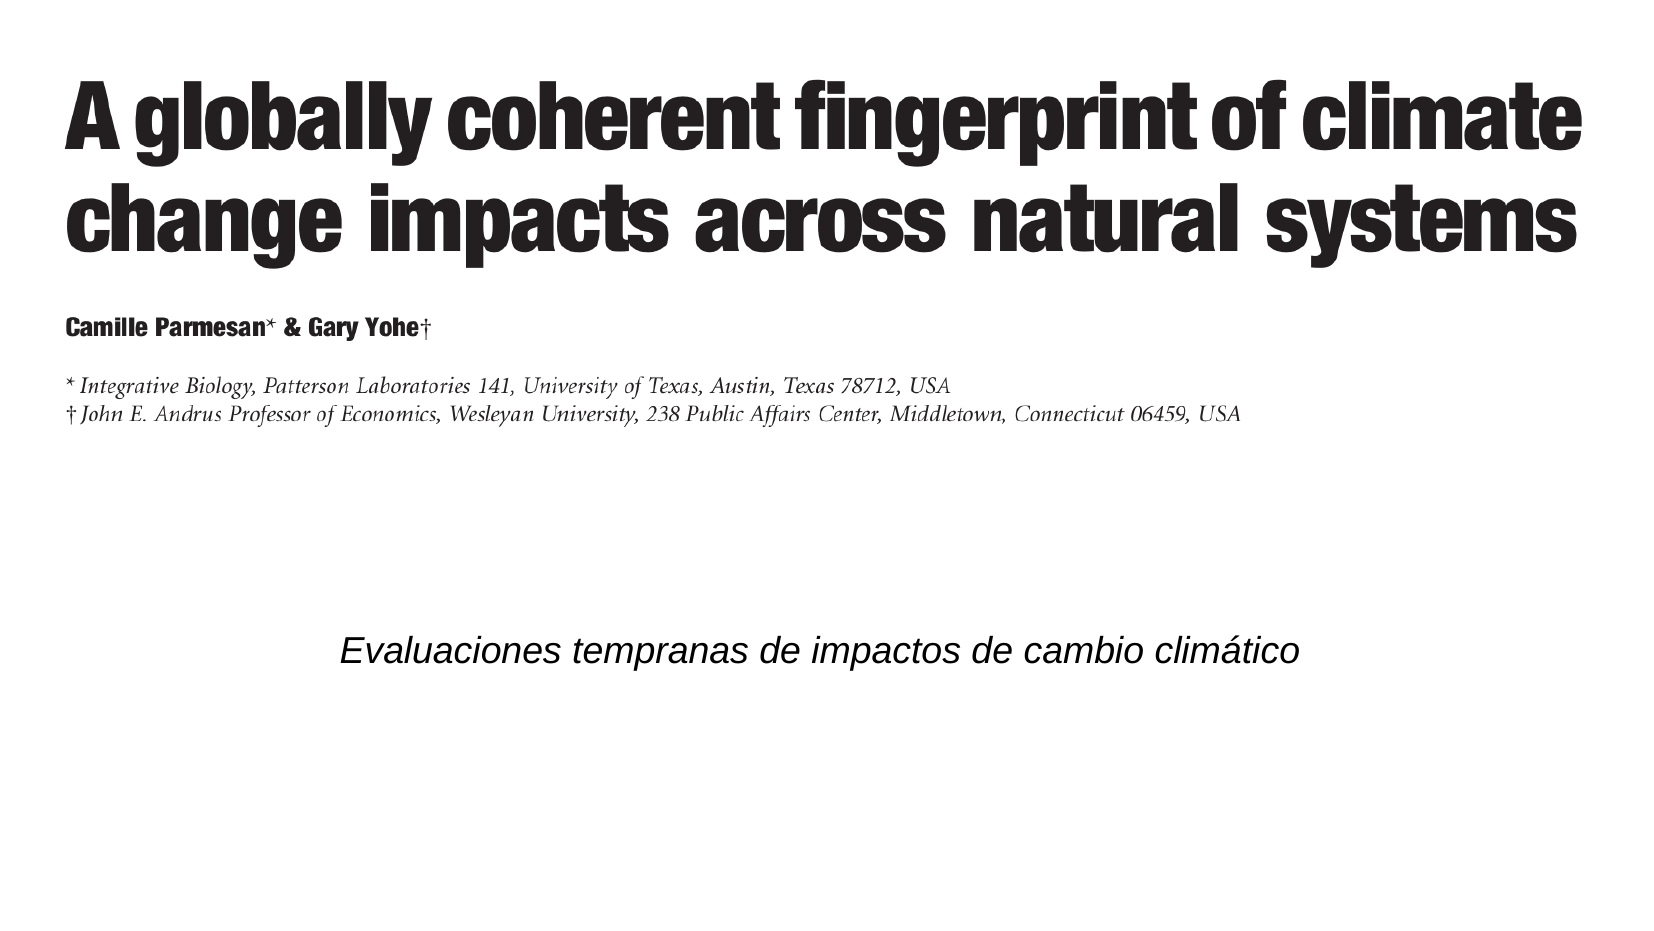

Evaluaciones tempranas de impactos de cambio climático